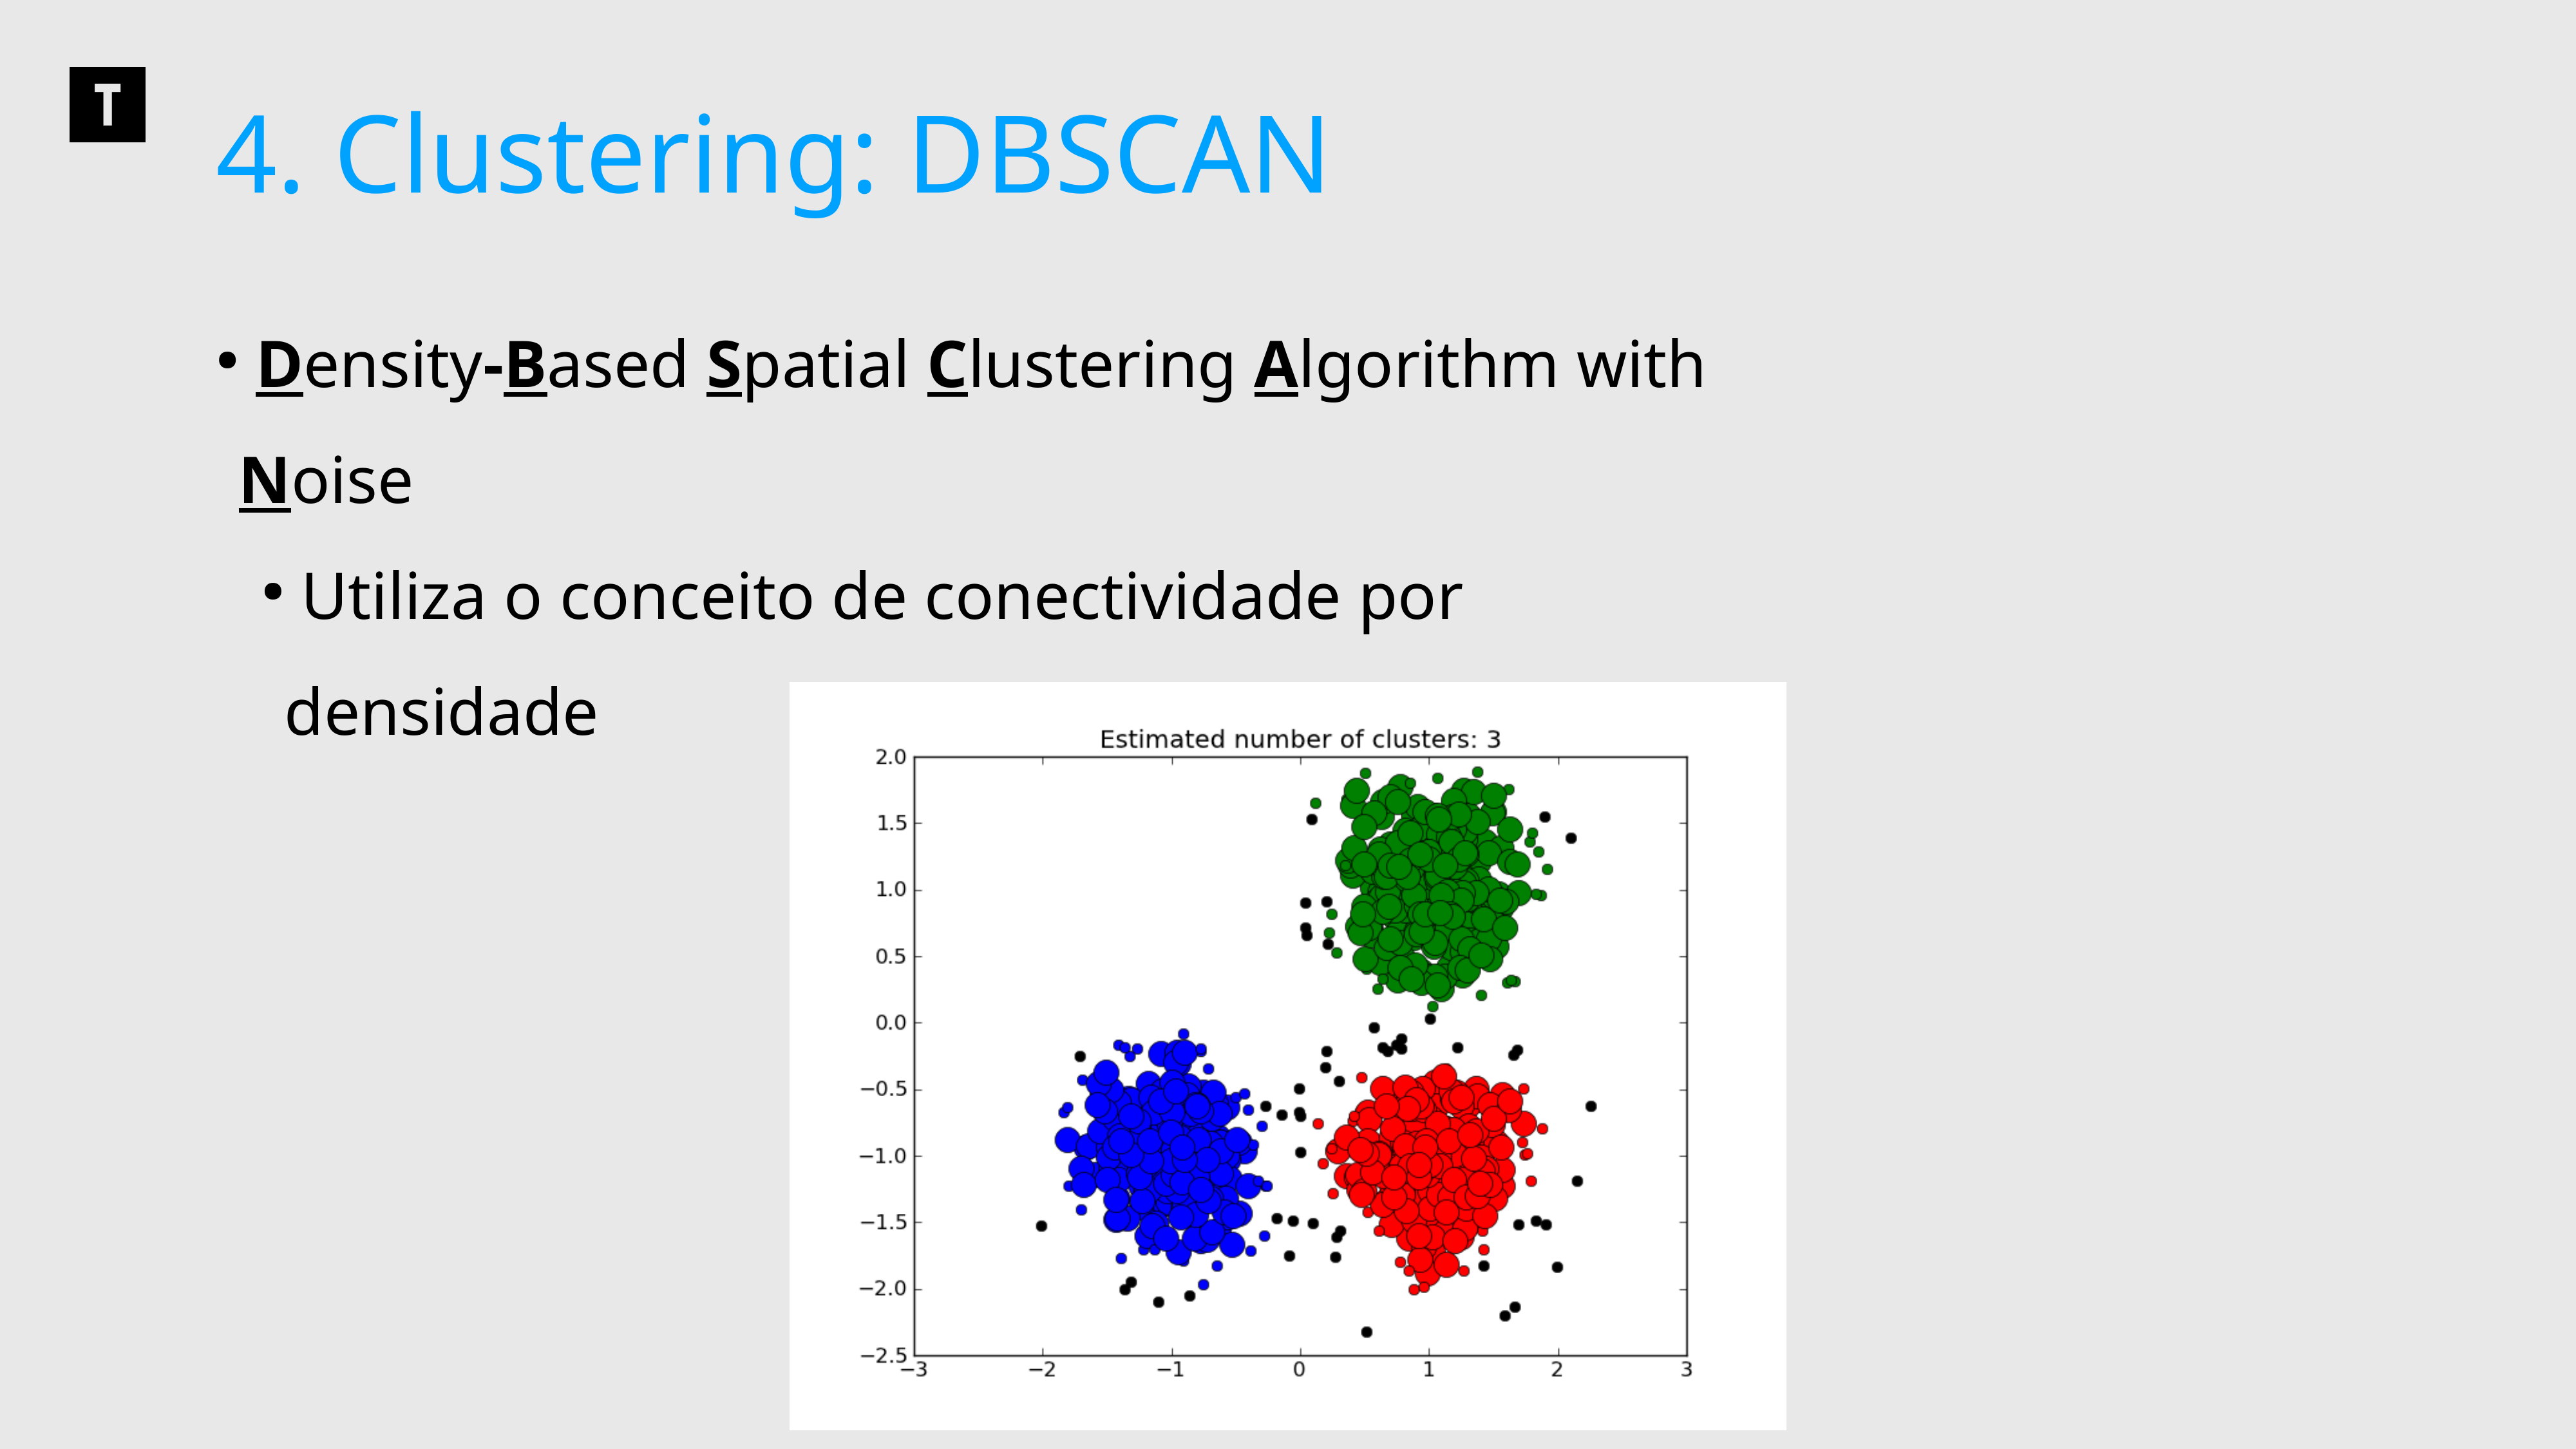

4. Clustering: DBSCAN
 Density-Based Spatial Clustering Algorithm with Noise
 Utiliza o conceito de conectividade por densidade